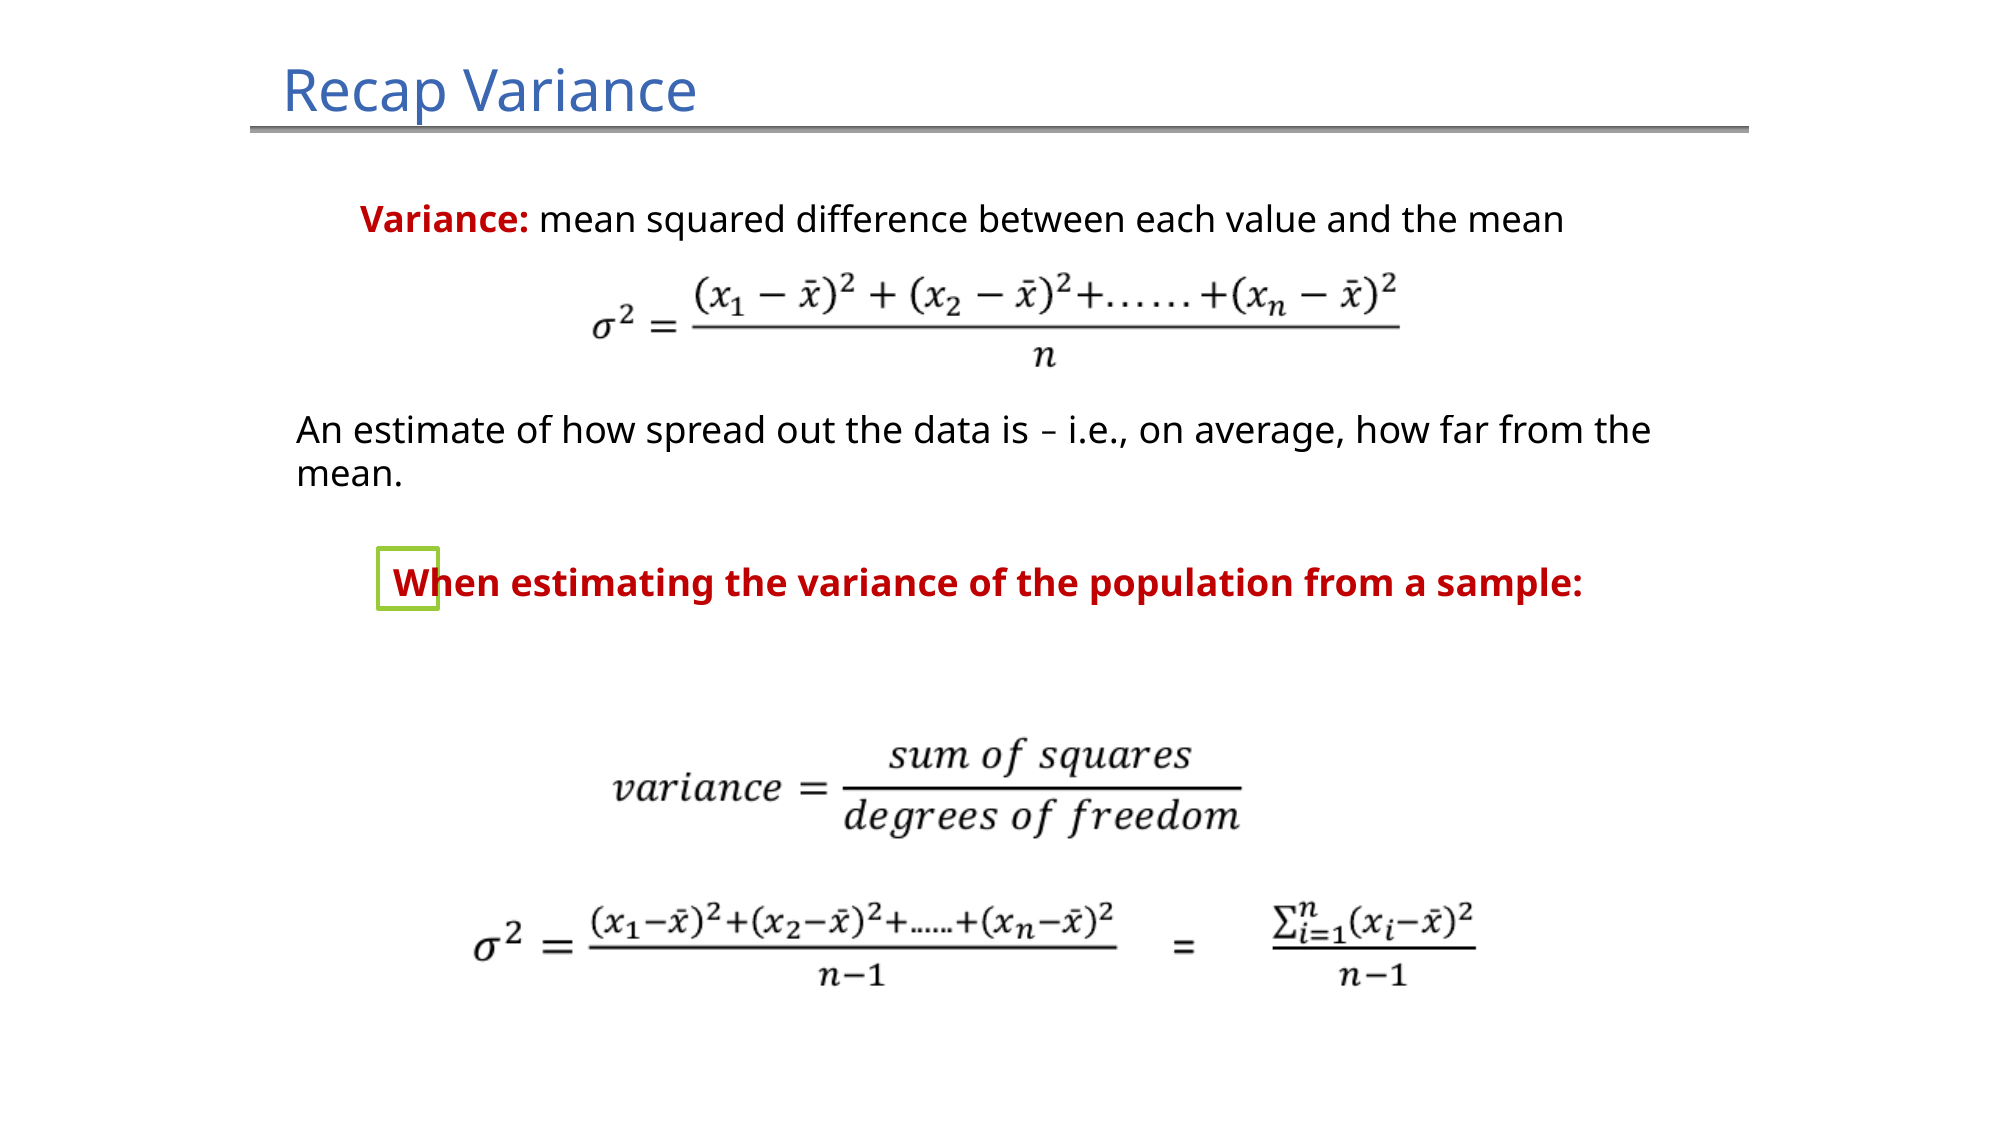

Recap Variance
Variance: mean squared difference between each value and the mean
An estimate of how spread out the data is – i.e., on average, how far from the
mean.
When estimating the variance of the population from a sample: